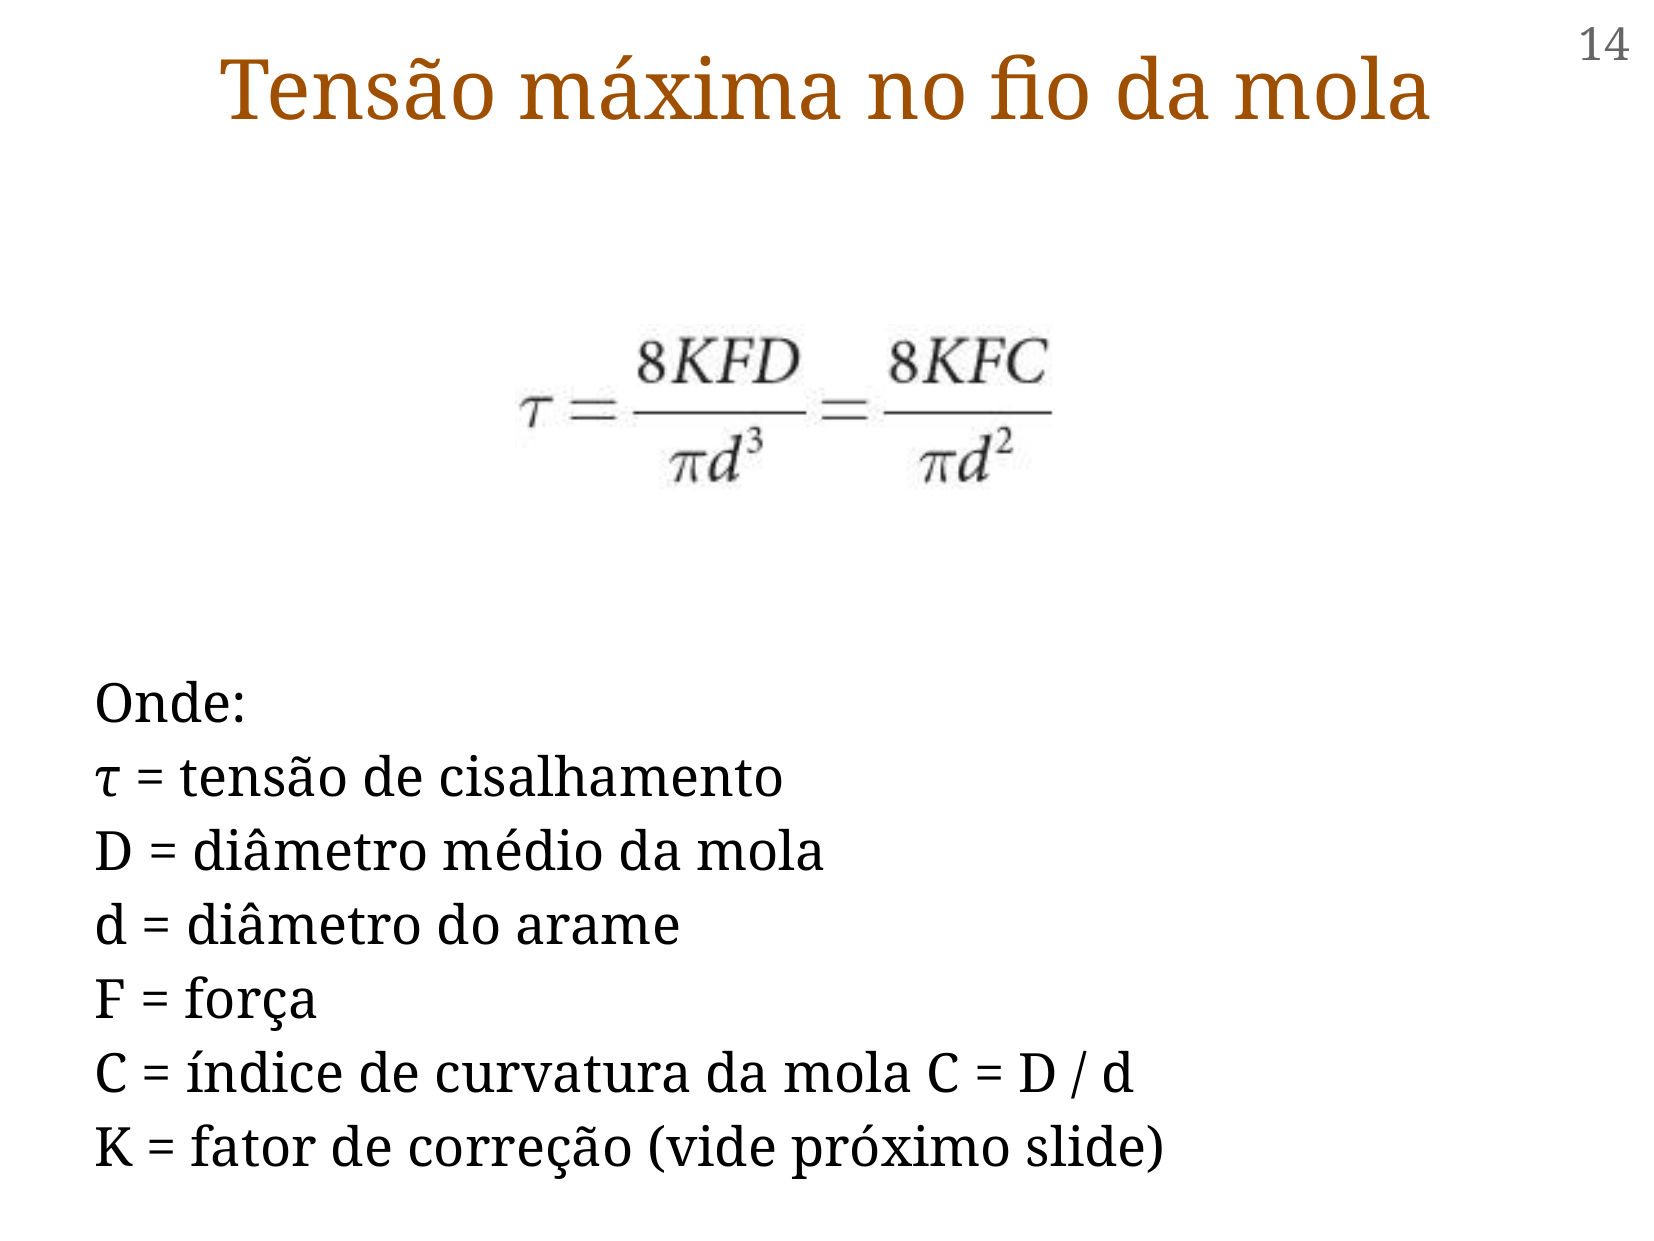

14
# Tensão máxima no fio da mola
Onde:
τ = tensão de cisalhamento
D = diâmetro médio da mola
d = diâmetro do arame
F = força
C = índice de curvatura da mola C = D / d
K = fator de correção (vide próximo slide)